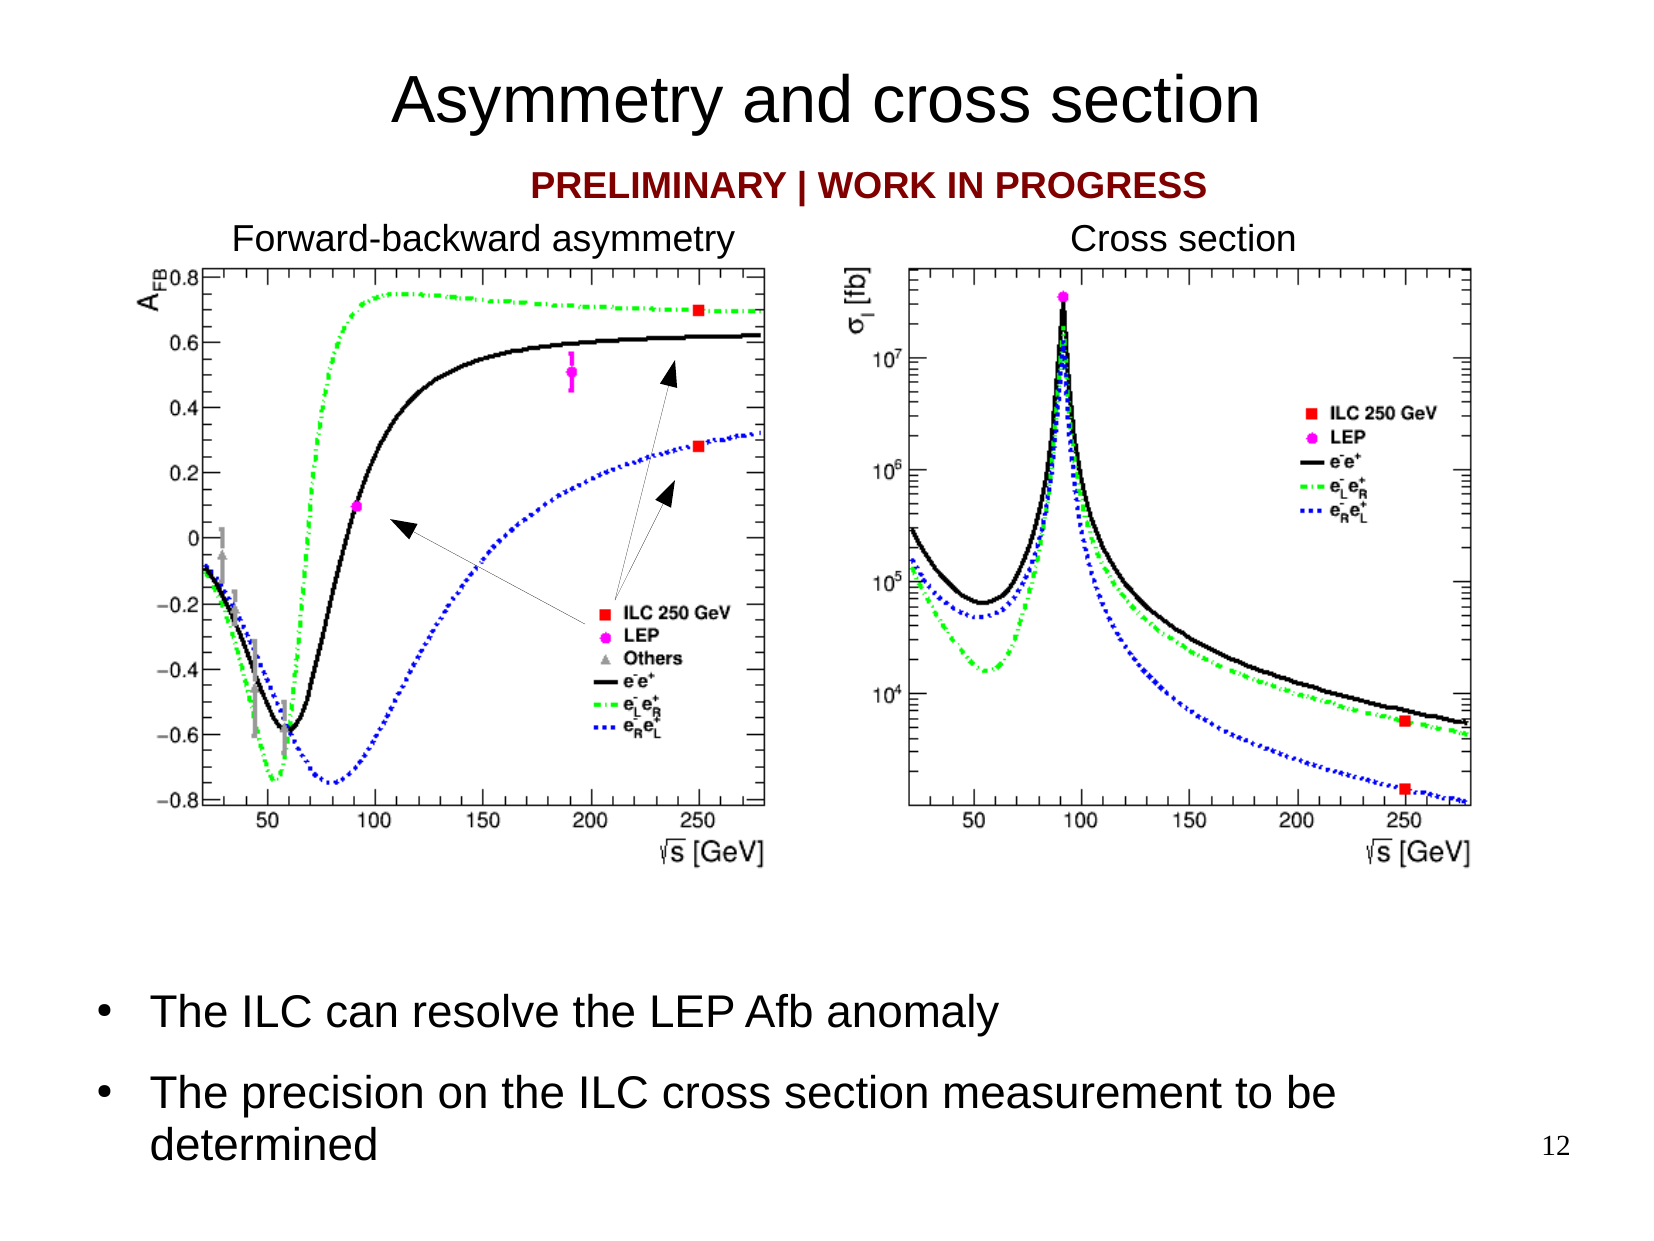

# Asymmetry and cross section
PRELIMINARY | WORK IN PROGRESS
Forward-backward asymmetry
Cross section
The ILC can resolve the LEP Afb anomaly
The precision on the ILC cross section measurement to be determined
12